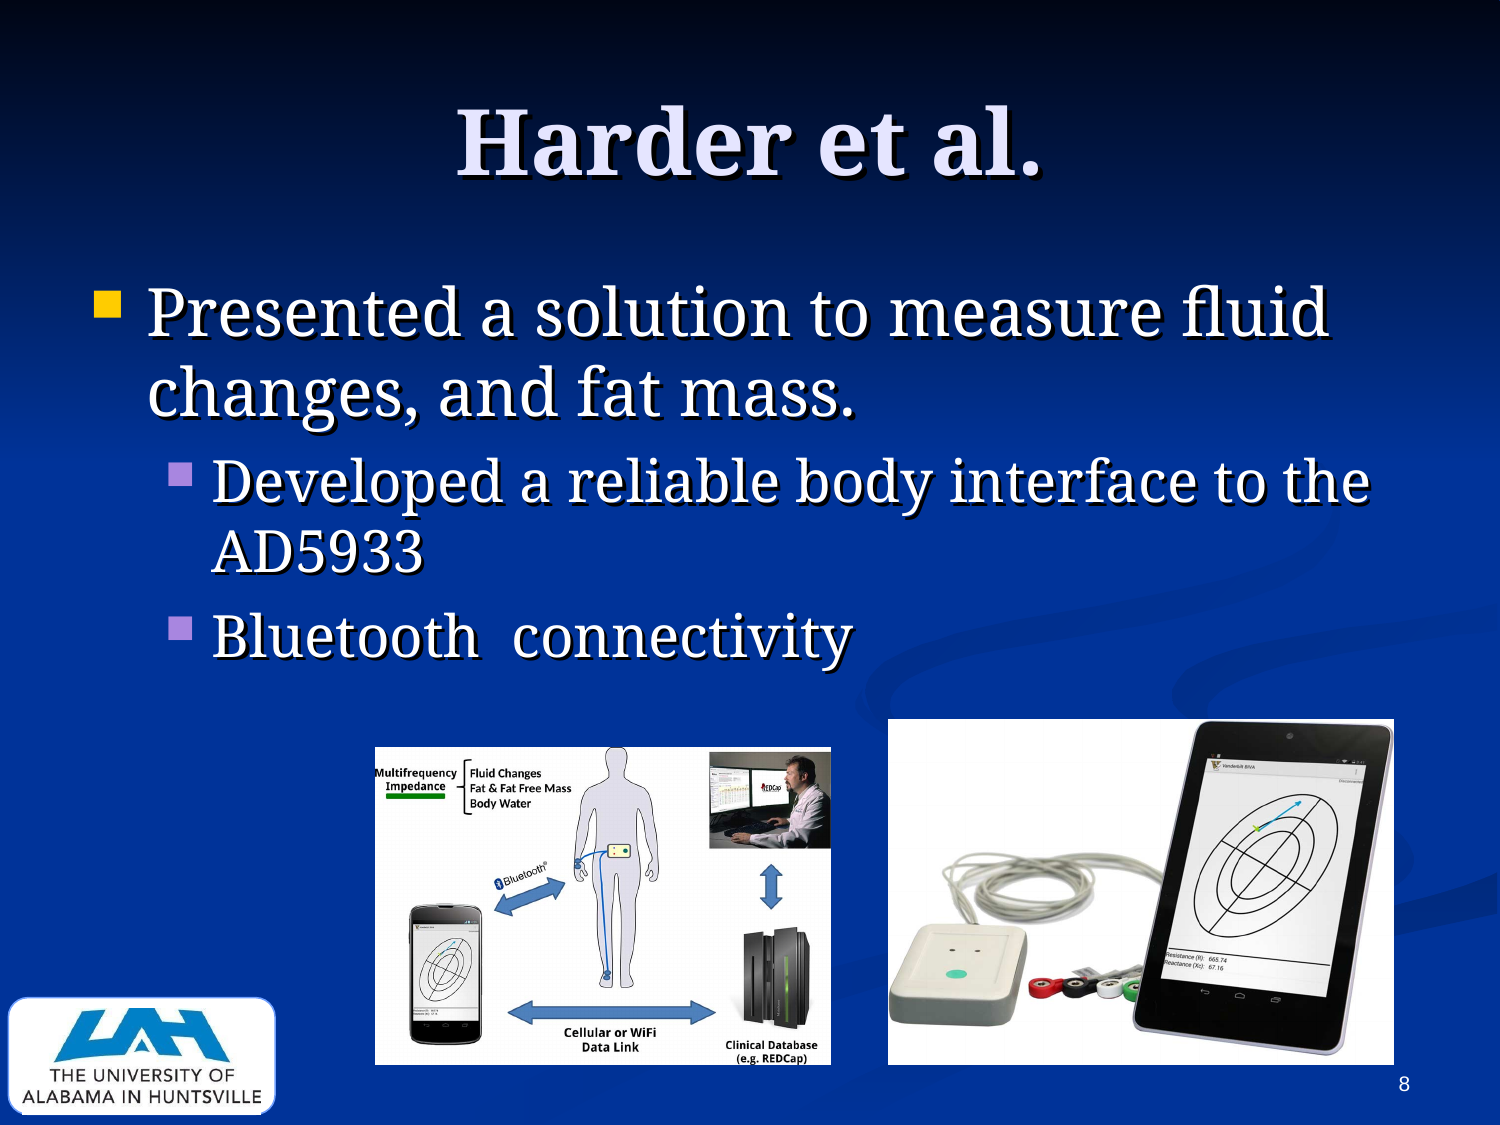

# Harder et al.
Presented a solution to measure fluid changes, and fat mass.
Developed a reliable body interface to the AD5933
Bluetooth connectivity